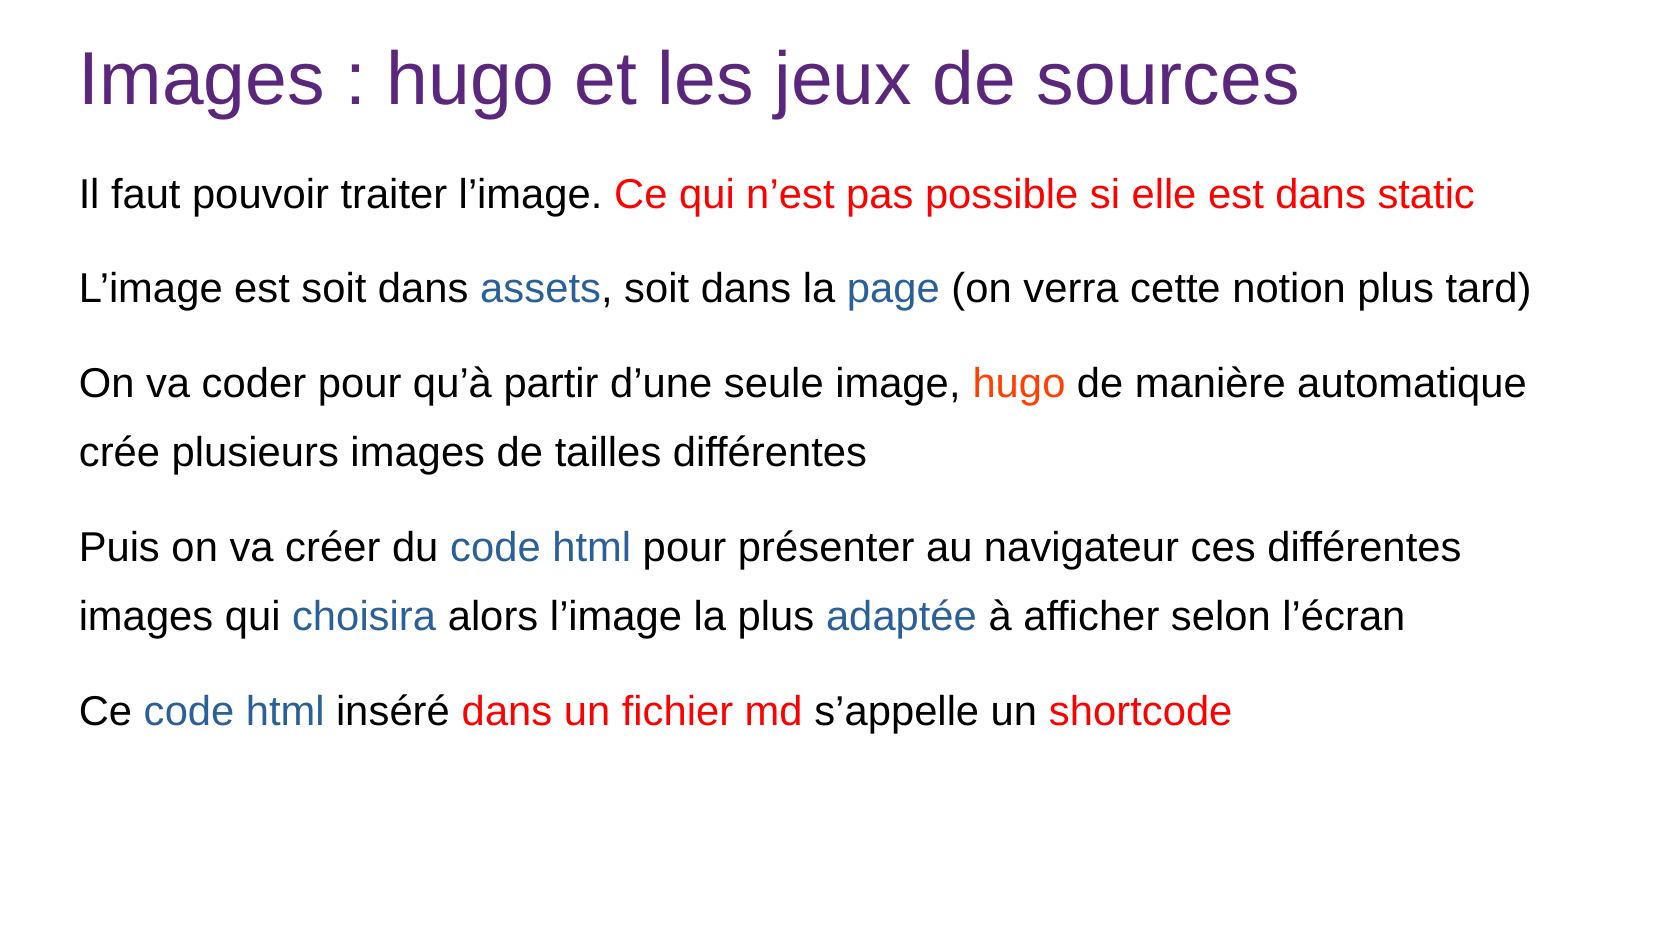

# Images : hugo et les jeux de sources
Il faut pouvoir traiter l’image. Ce qui n’est pas possible si elle est dans static
L’image est soit dans assets, soit dans la page (on verra cette notion plus tard)
On va coder pour qu’à partir d’une seule image, hugo de manière automatique crée plusieurs images de tailles différentes
Puis on va créer du code html pour présenter au navigateur ces différentes images qui choisira alors l’image la plus adaptée à afficher selon l’écran
Ce code html inséré dans un fichier md s’appelle un shortcode